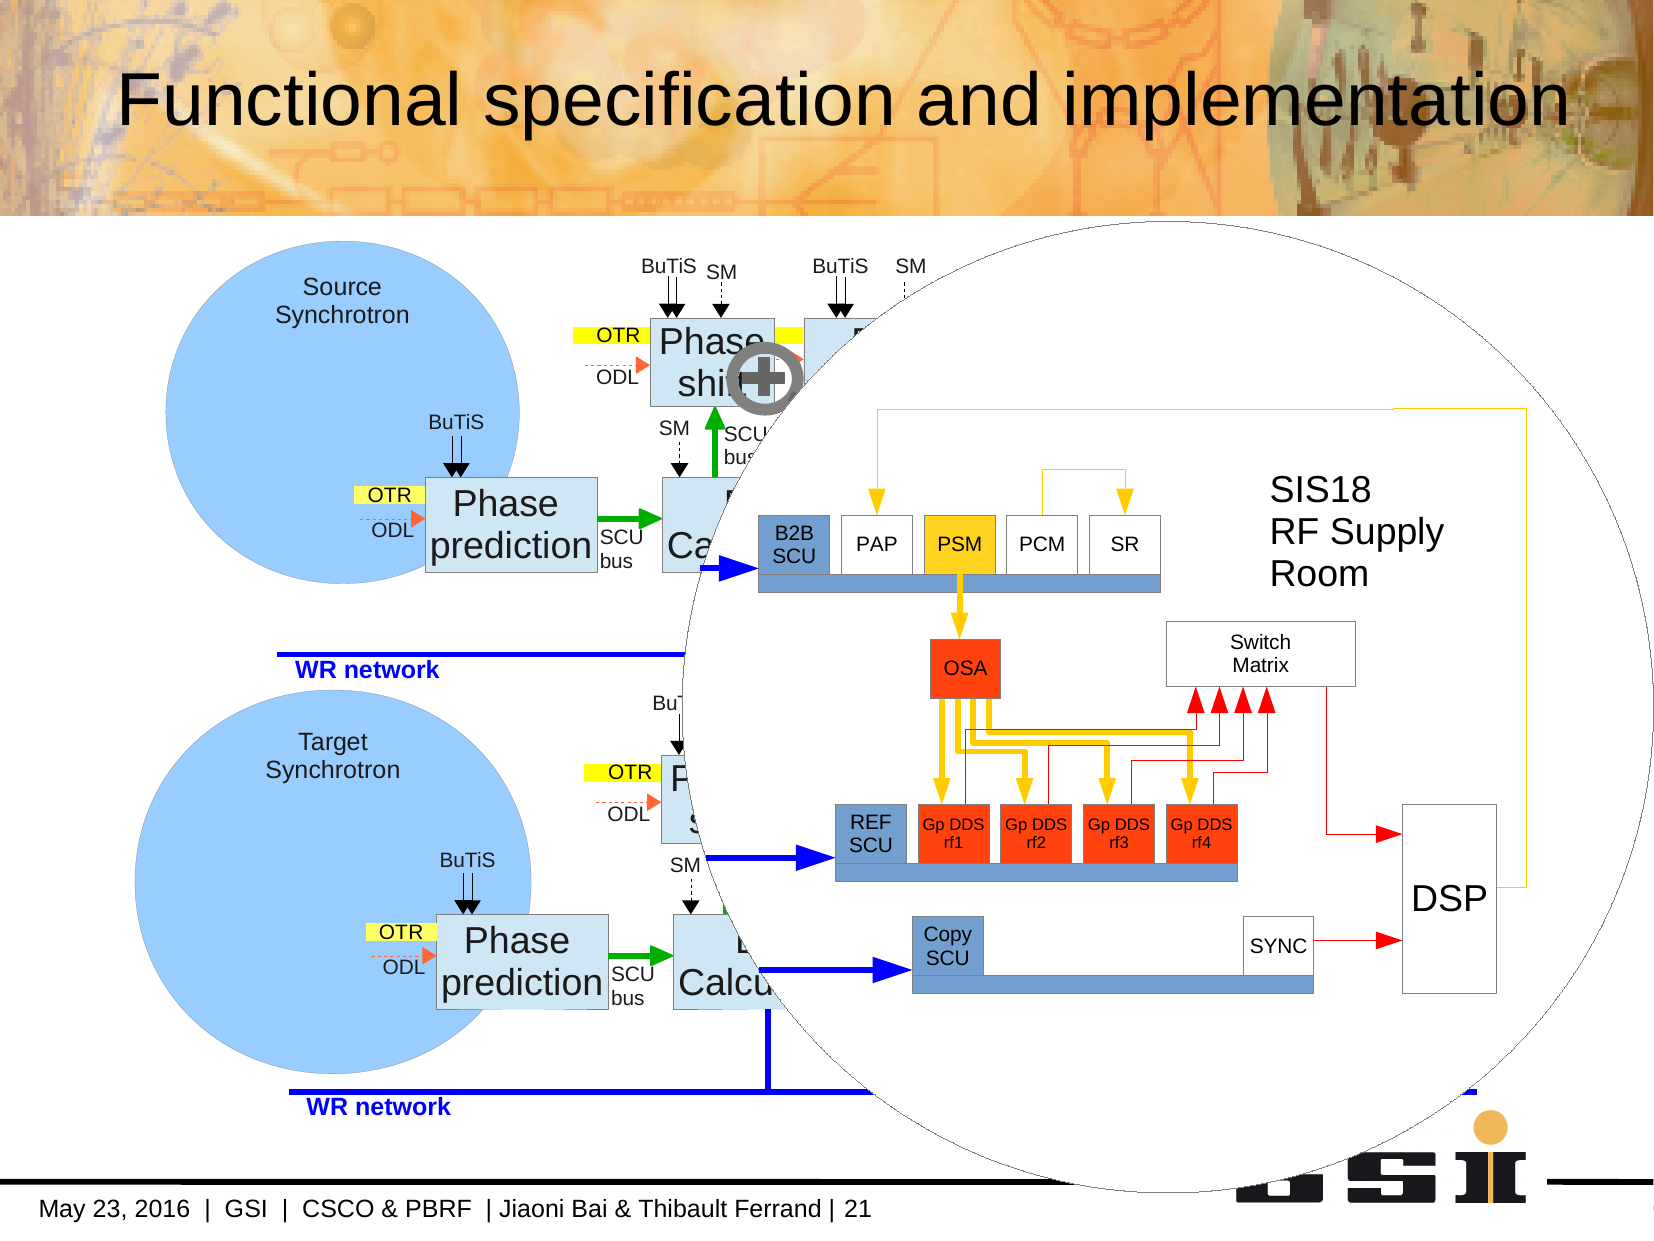

# Functional specification and implementation
SIS18
RF Supply Room
B2B
SCU
PAP
PSM
PCM
SR
Switch
Matrix
OSA
REF
SCU
Gp DDS
rf1
Gp DDS
rf2
Gp DDS
rf3
Gp DDS
rf4
DSP
Copy
SCU
SYNC
21
May 23, 2016 | GSI | CSCO & PBRF | Jiaoni Bai & Thibault Ferrand |